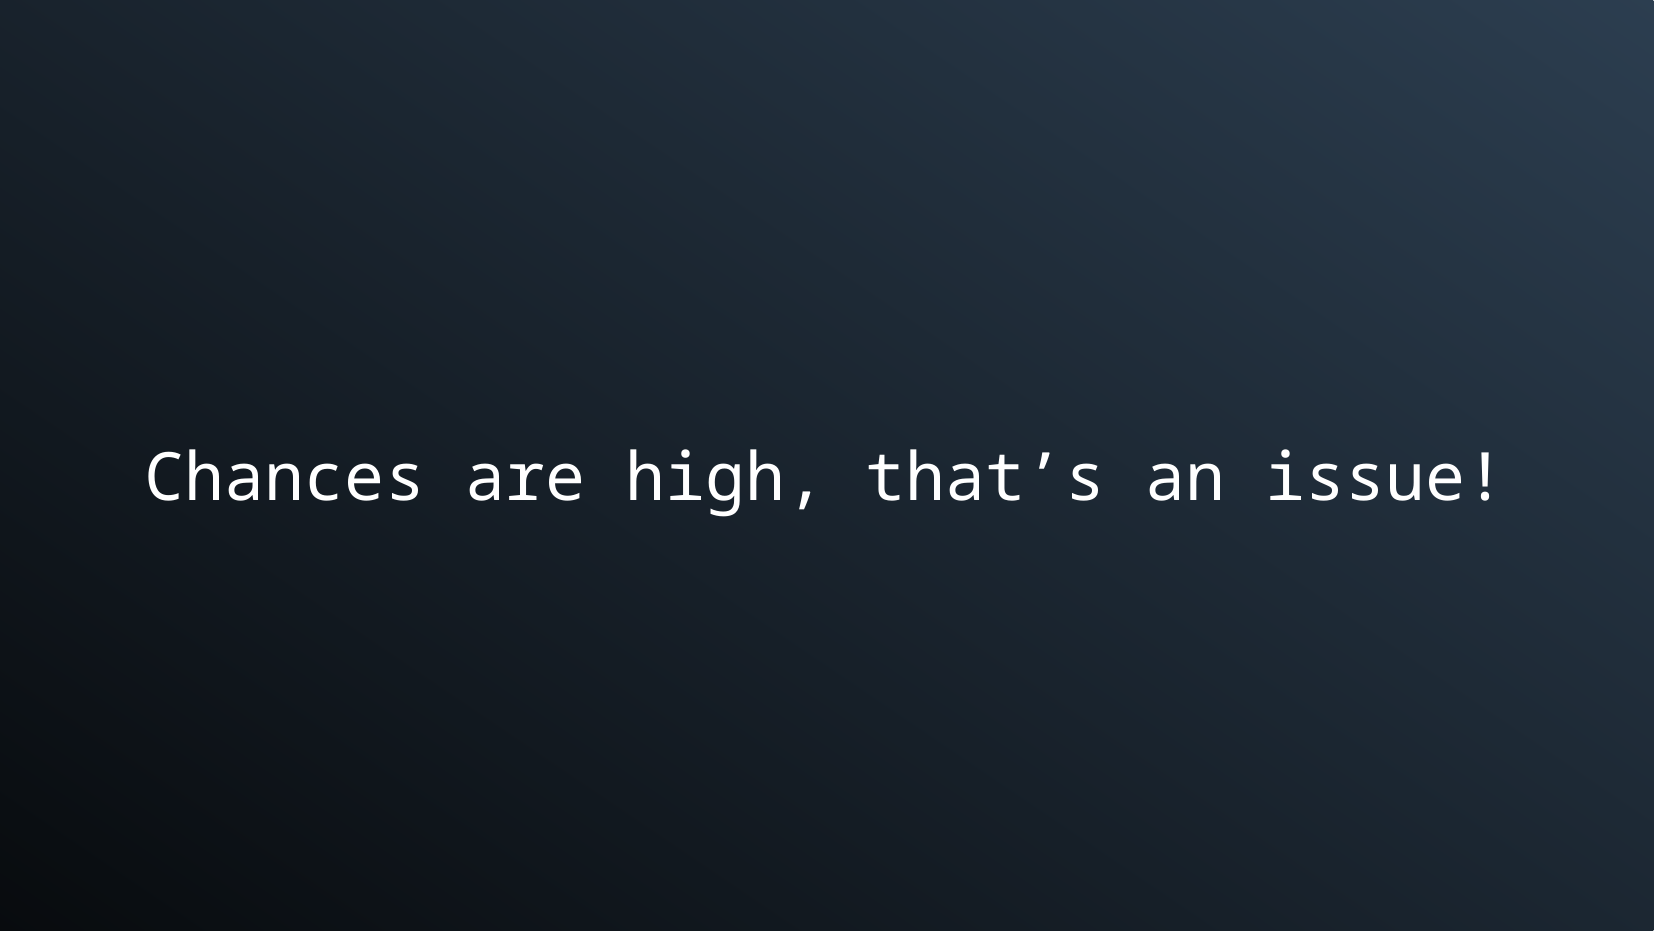

# Chances are high, that’s an issue!